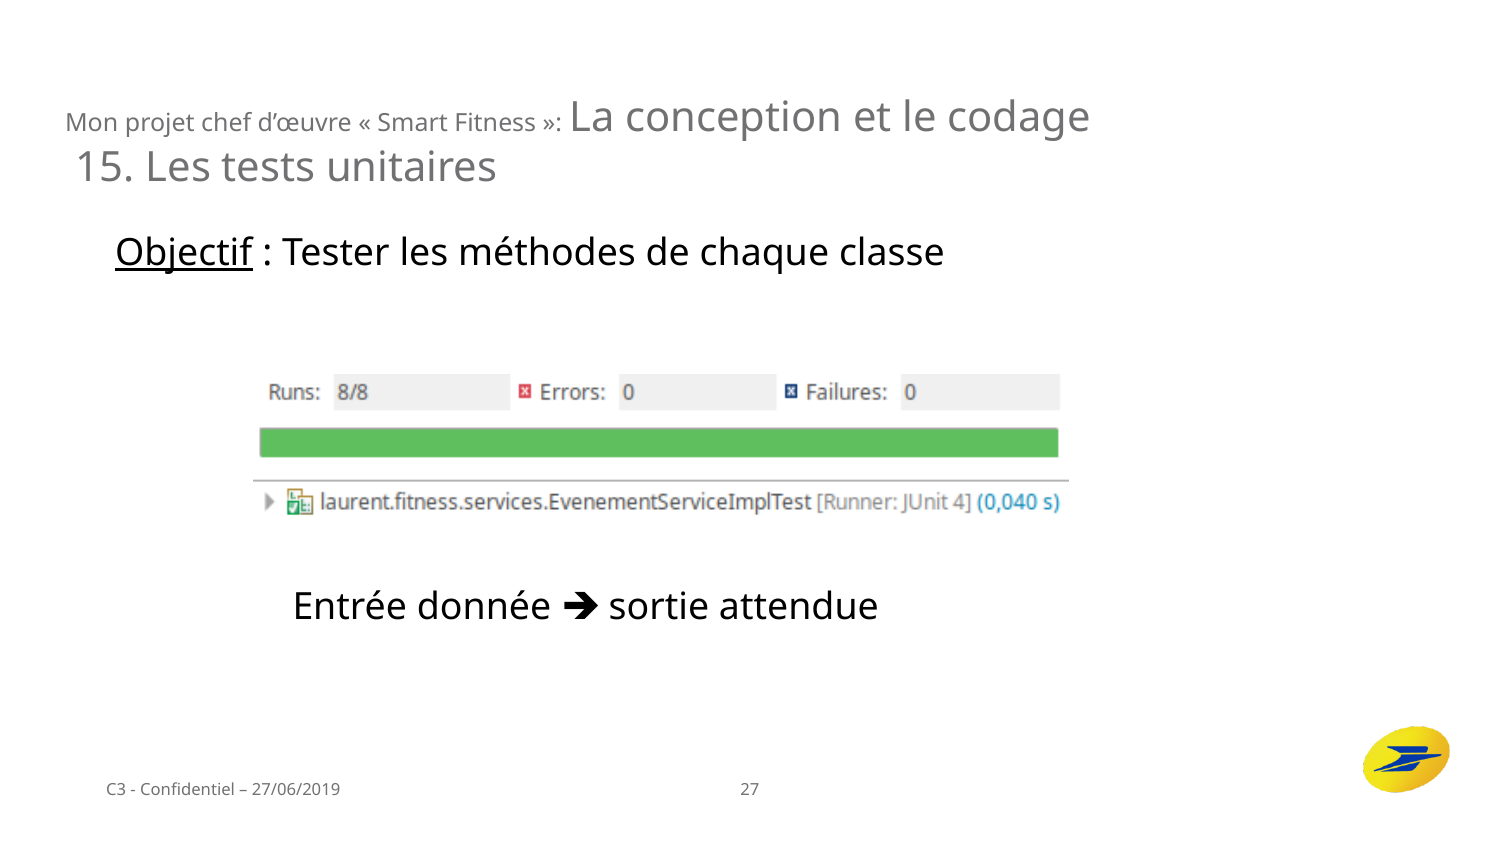

# Mon projet chef d’œuvre « Smart Fitness »: La conception et le codage 15. Les tests unitaires
Objectif : Tester les méthodes de chaque classe
Entrée donnée  sortie attendue